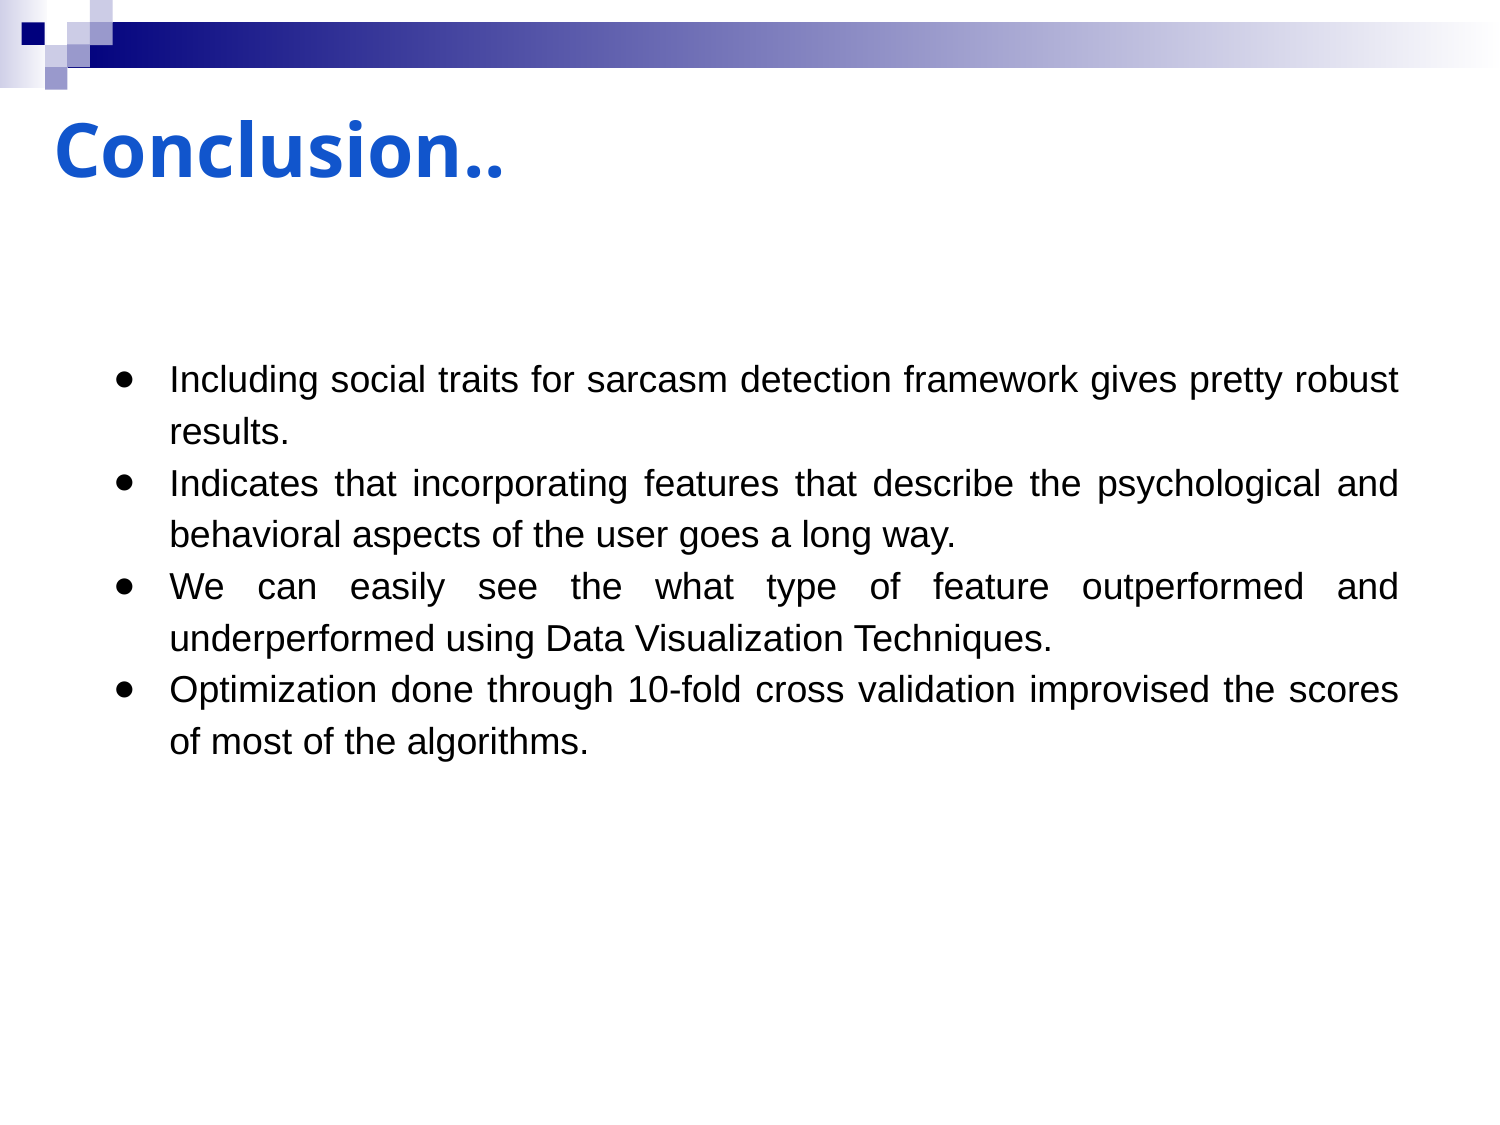

Conclusion..
Including social traits for sarcasm detection framework gives pretty robust results.
Indicates that incorporating features that describe the psychological and behavioral aspects of the user goes a long way.
We can easily see the what type of feature outperformed and underperformed using Data Visualization Techniques.
Optimization done through 10-fold cross validation improvised the scores of most of the algorithms.